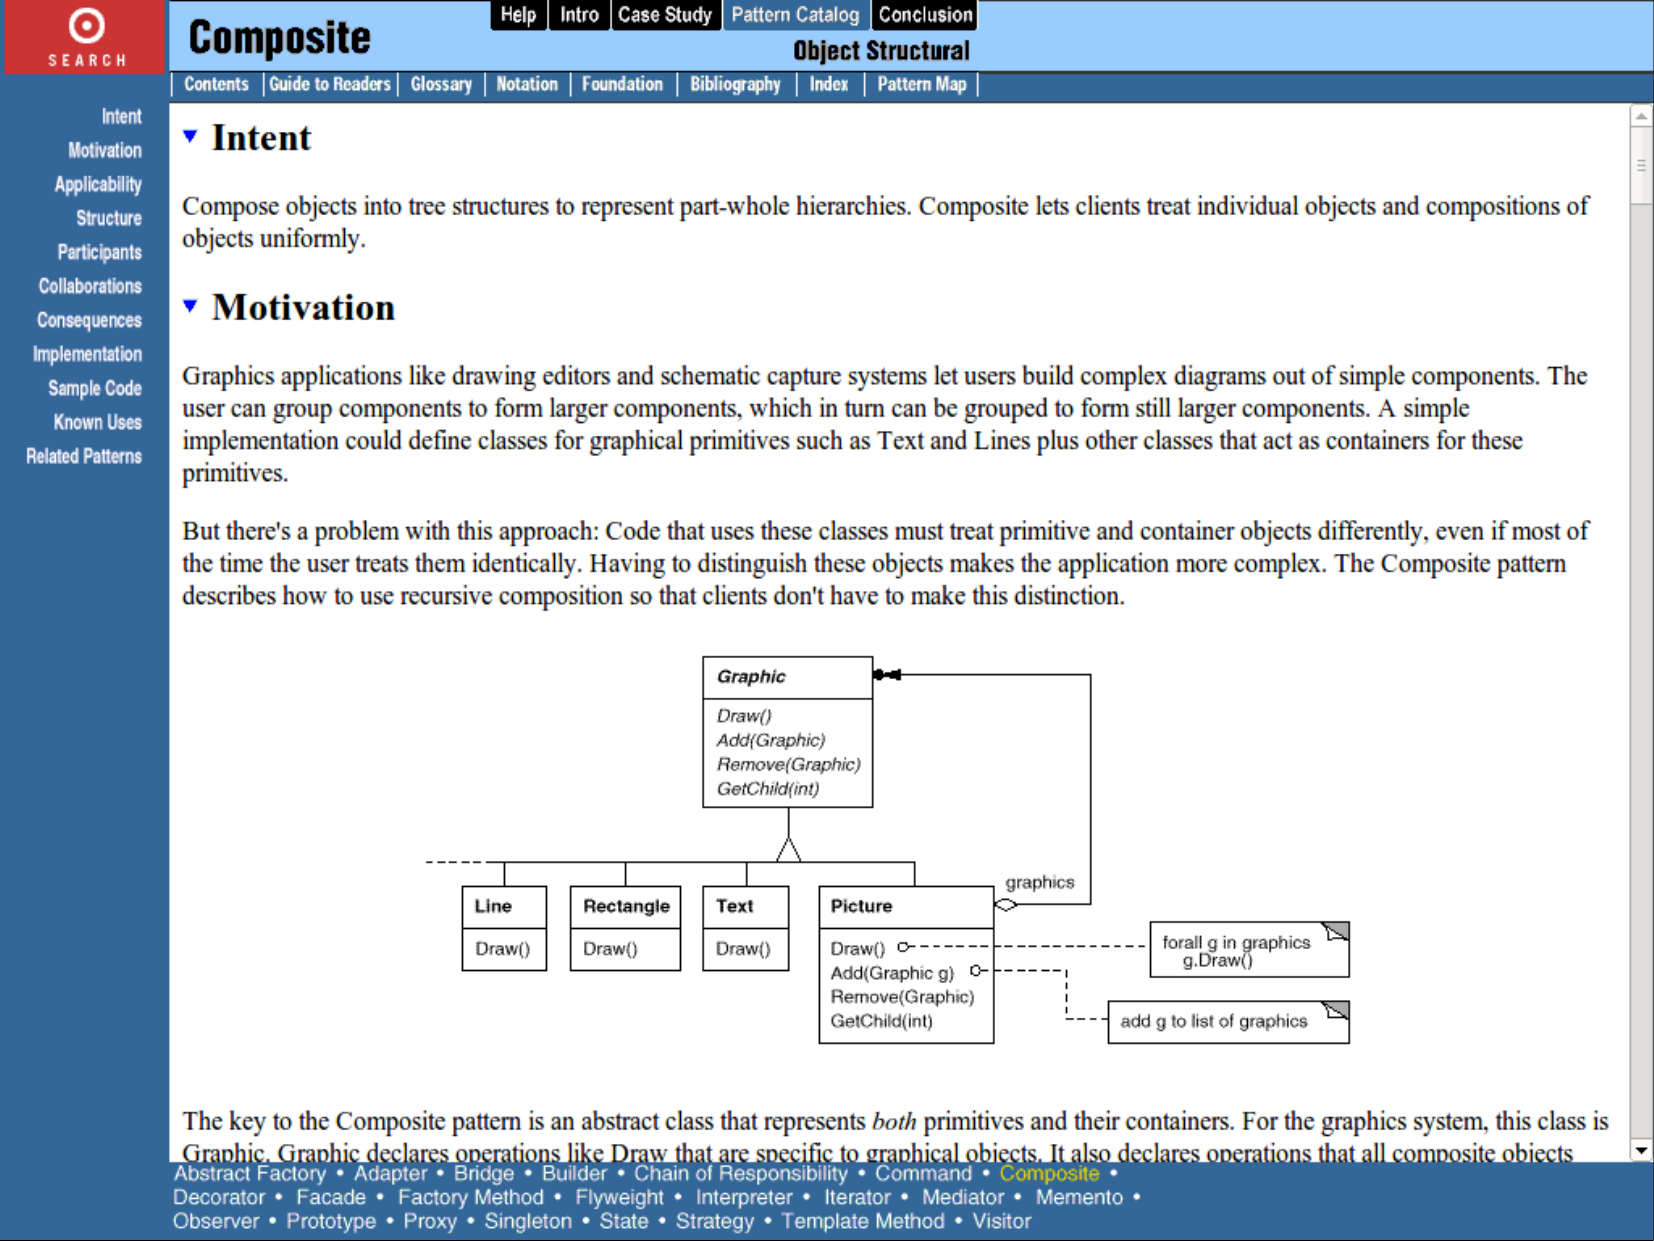

# Design Pattern Description Formats 2 / 2
Advanced Design and Programming
© 2018 Dirk Riehle - All Rights Reserved
20